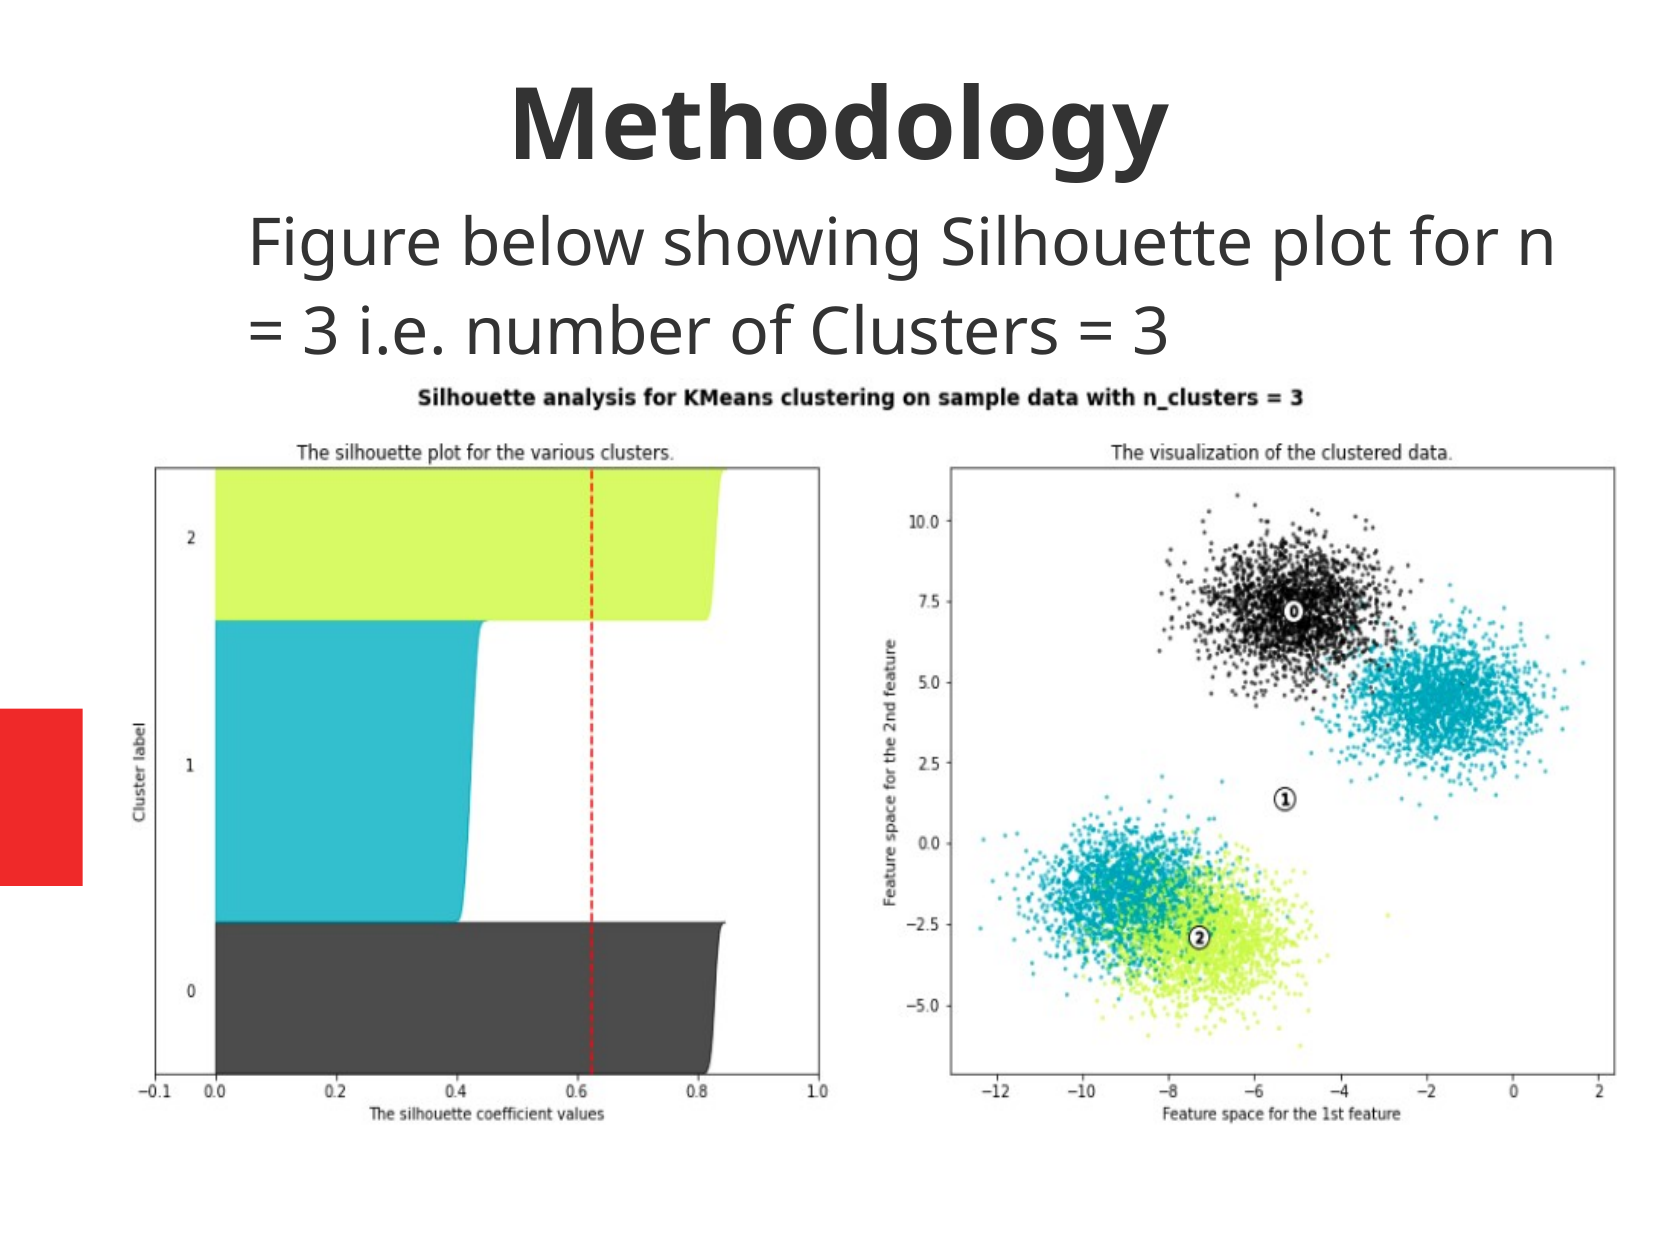

# Methodology
Figure below showing Silhouette plot for n = 3 i.e. number of Clusters = 3